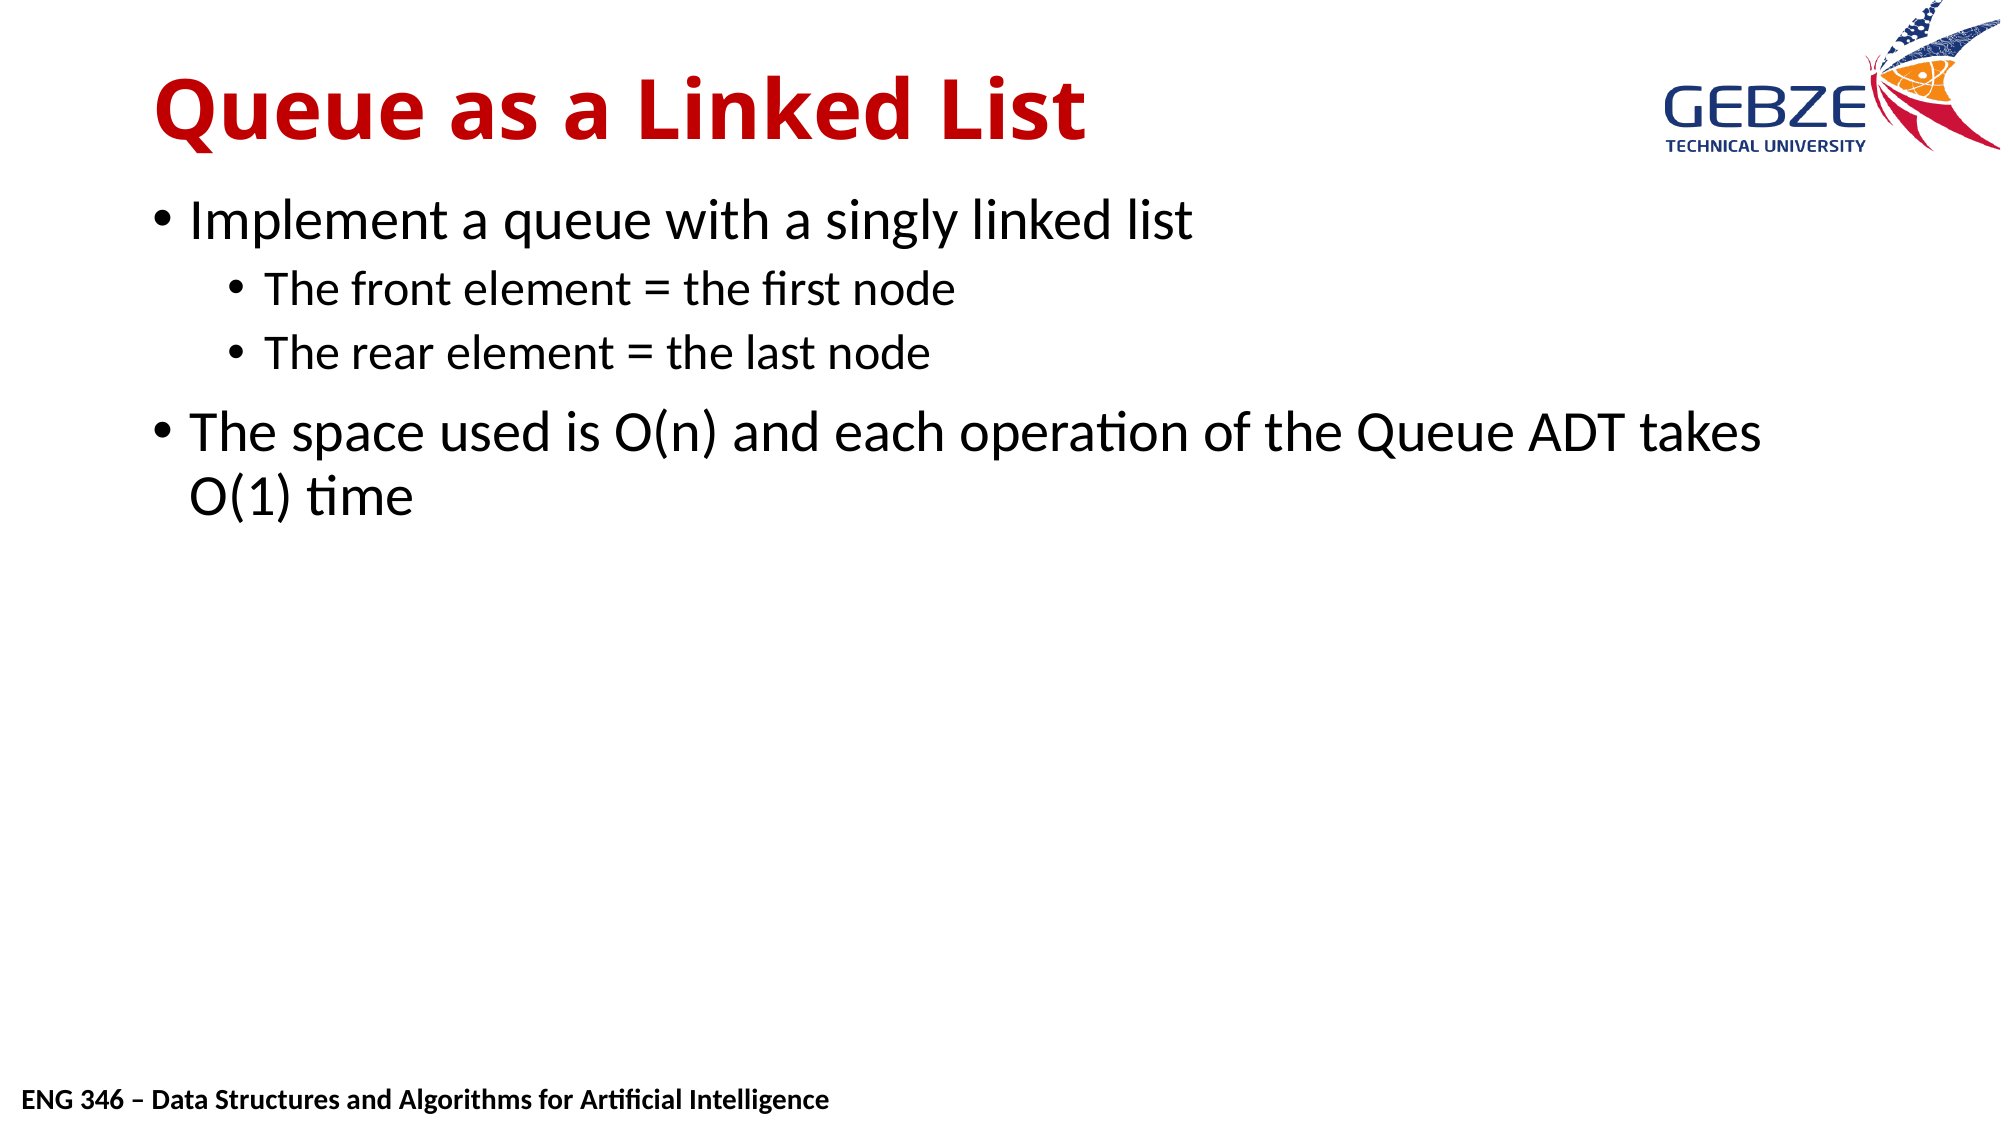

# Queue as a Linked List
Implement a queue with a singly linked list
The front element = the first node
The rear element = the last node
The space used is O(n) and each operation of the Queue ADT takes O(1) time